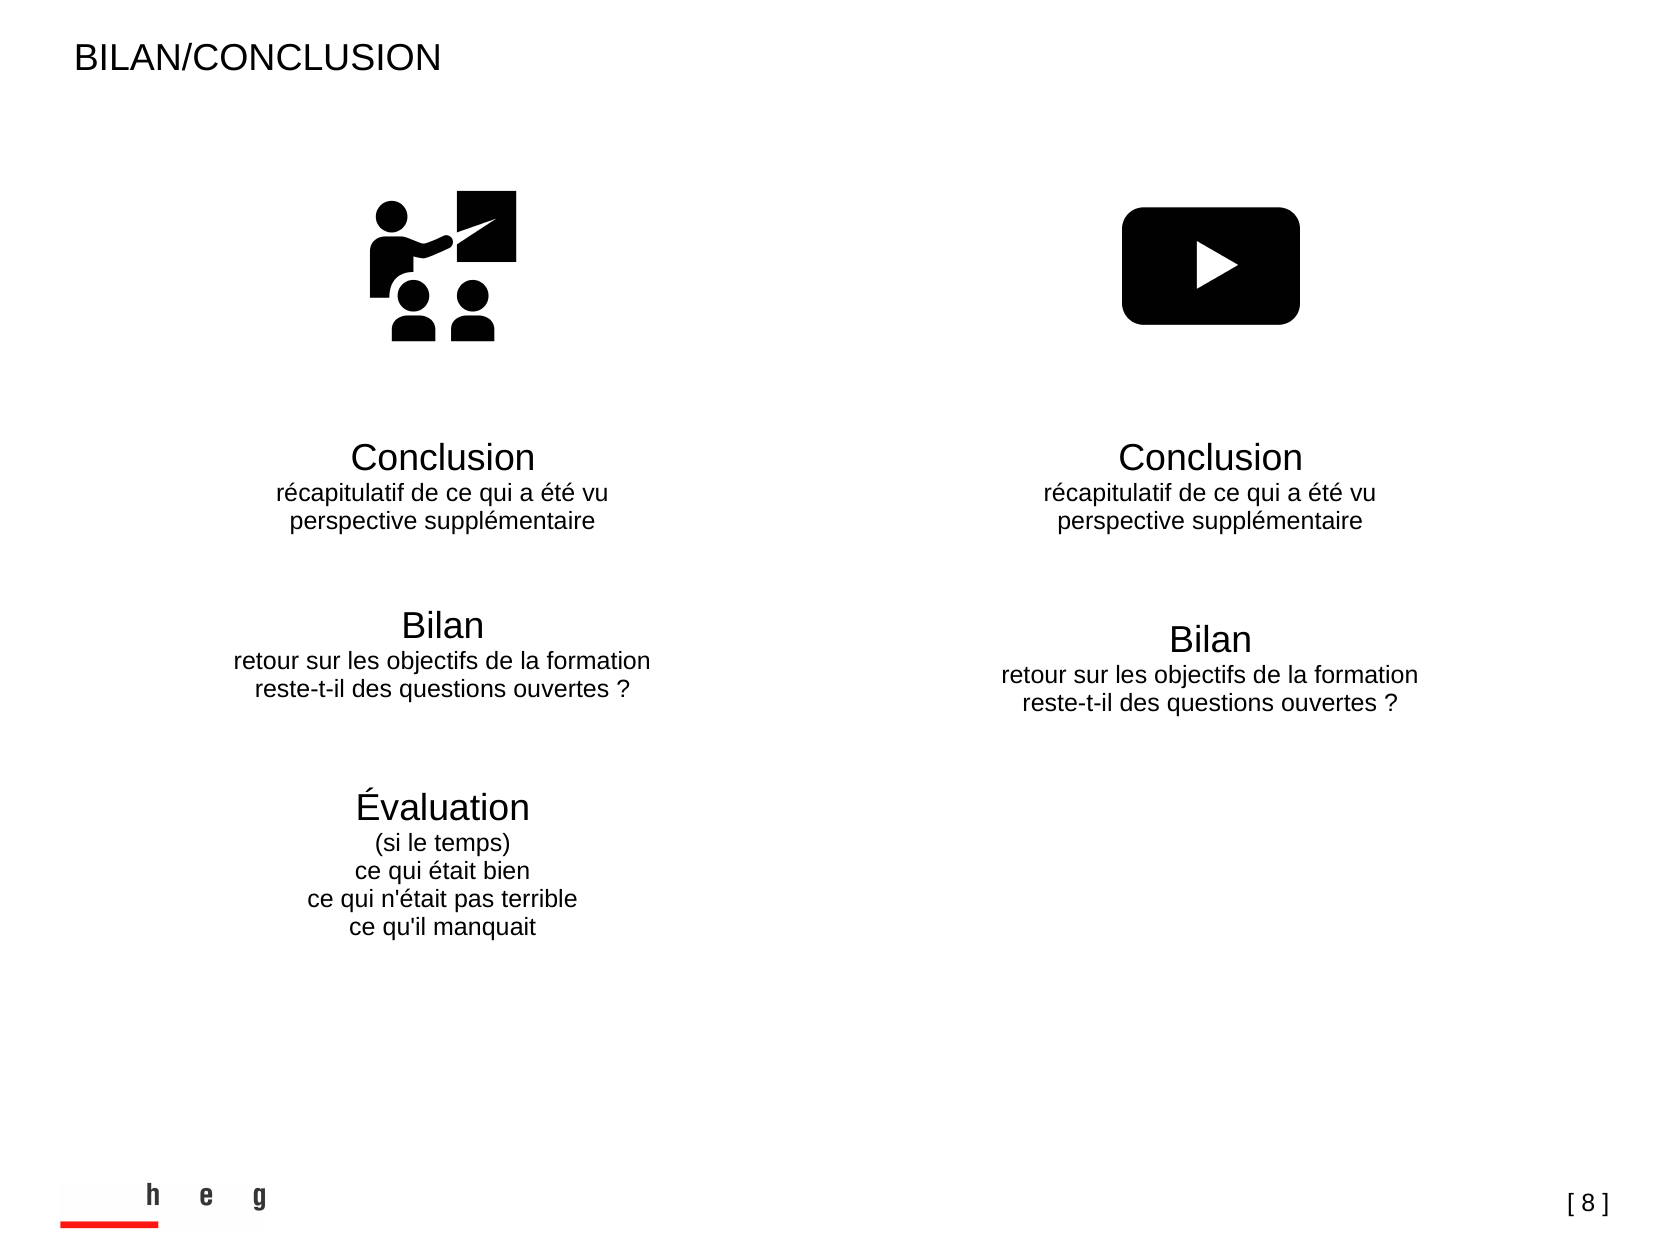

BILAN/CONCLUSION
Conclusion
récapitulatif de ce qui a été vu
perspective supplémentaire
Bilan
retour sur les objectifs de la formation
reste-t-il des questions ouvertes ?
Évaluation
(si le temps)
ce qui était bien
ce qui n'était pas terrible
ce qu'il manquait
Conclusion
récapitulatif de ce qui a été vu
perspective supplémentaire
Bilan
retour sur les objectifs de la formation
reste-t-il des questions ouvertes ?